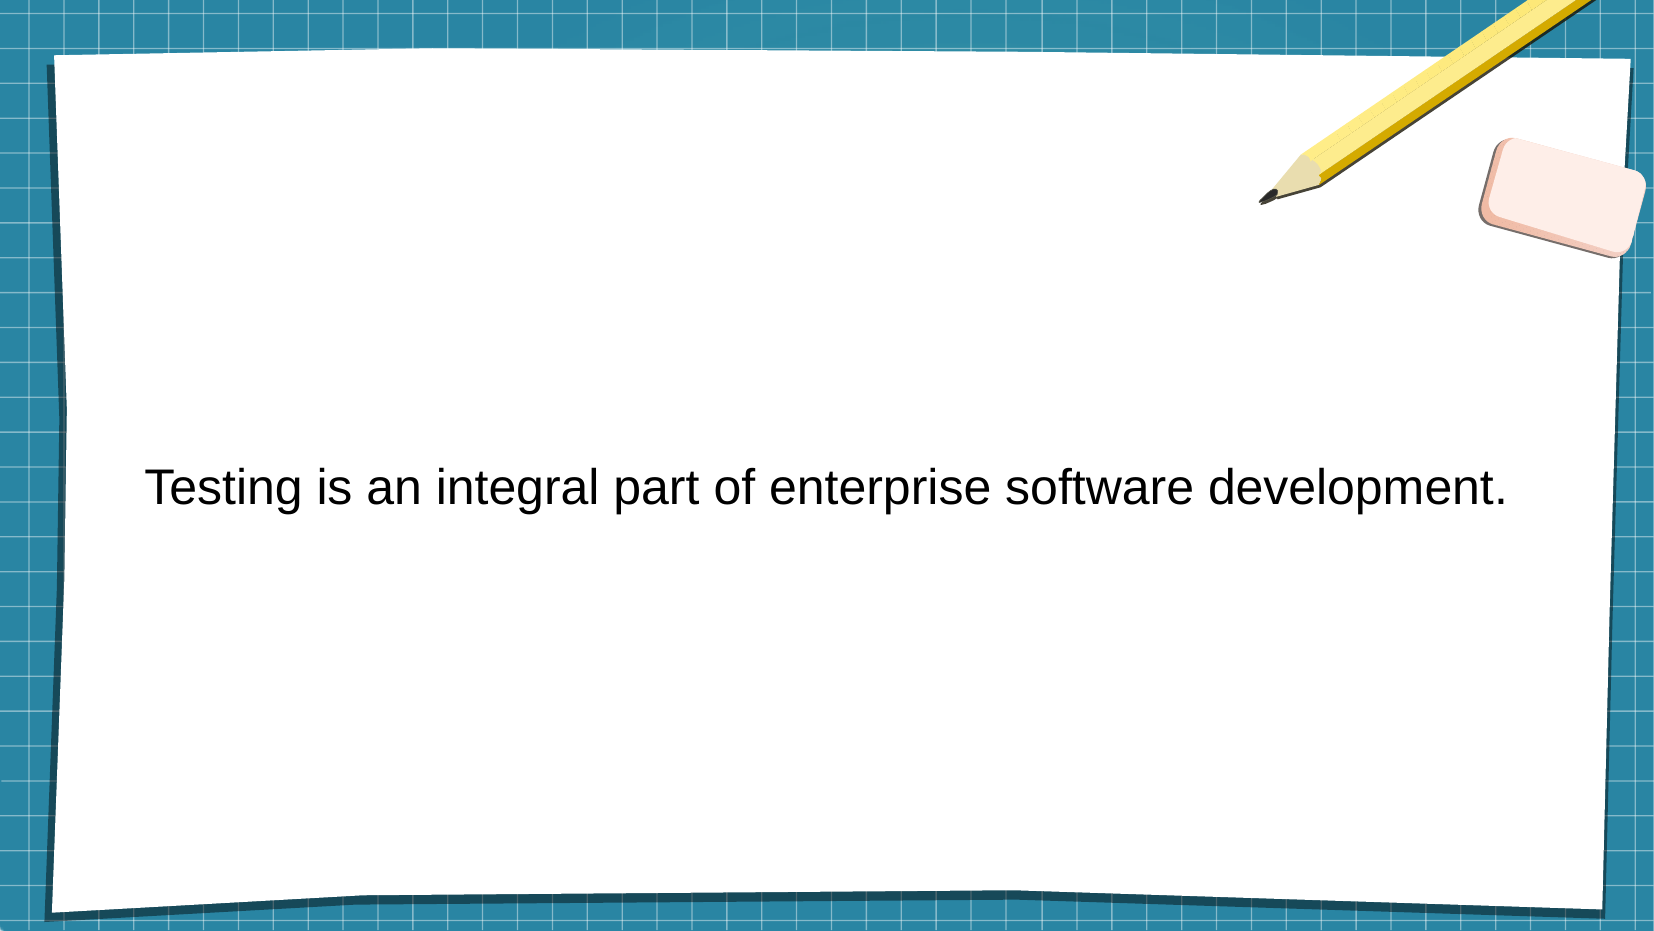

#
Testing is an integral part of enterprise software development.